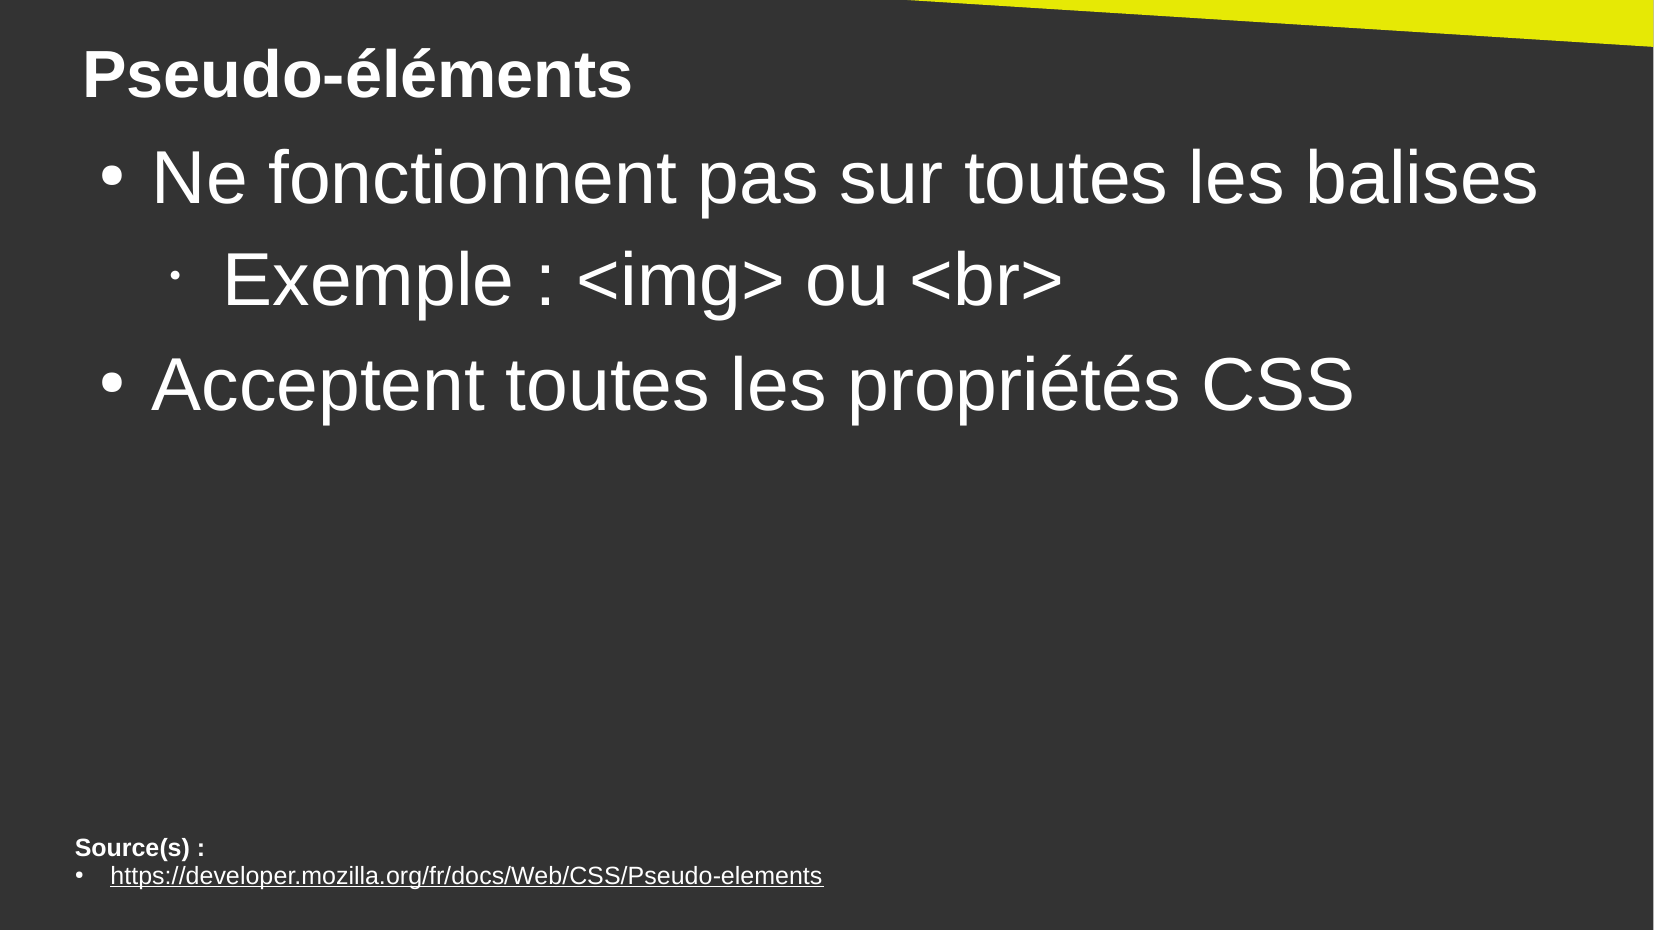

# Pseudo-éléments
Ne fonctionnent pas sur toutes les balises
Exemple : <img> ou <br>
Acceptent toutes les propriétés CSS
Source(s) :
https://developer.mozilla.org/fr/docs/Web/CSS/Pseudo-elements